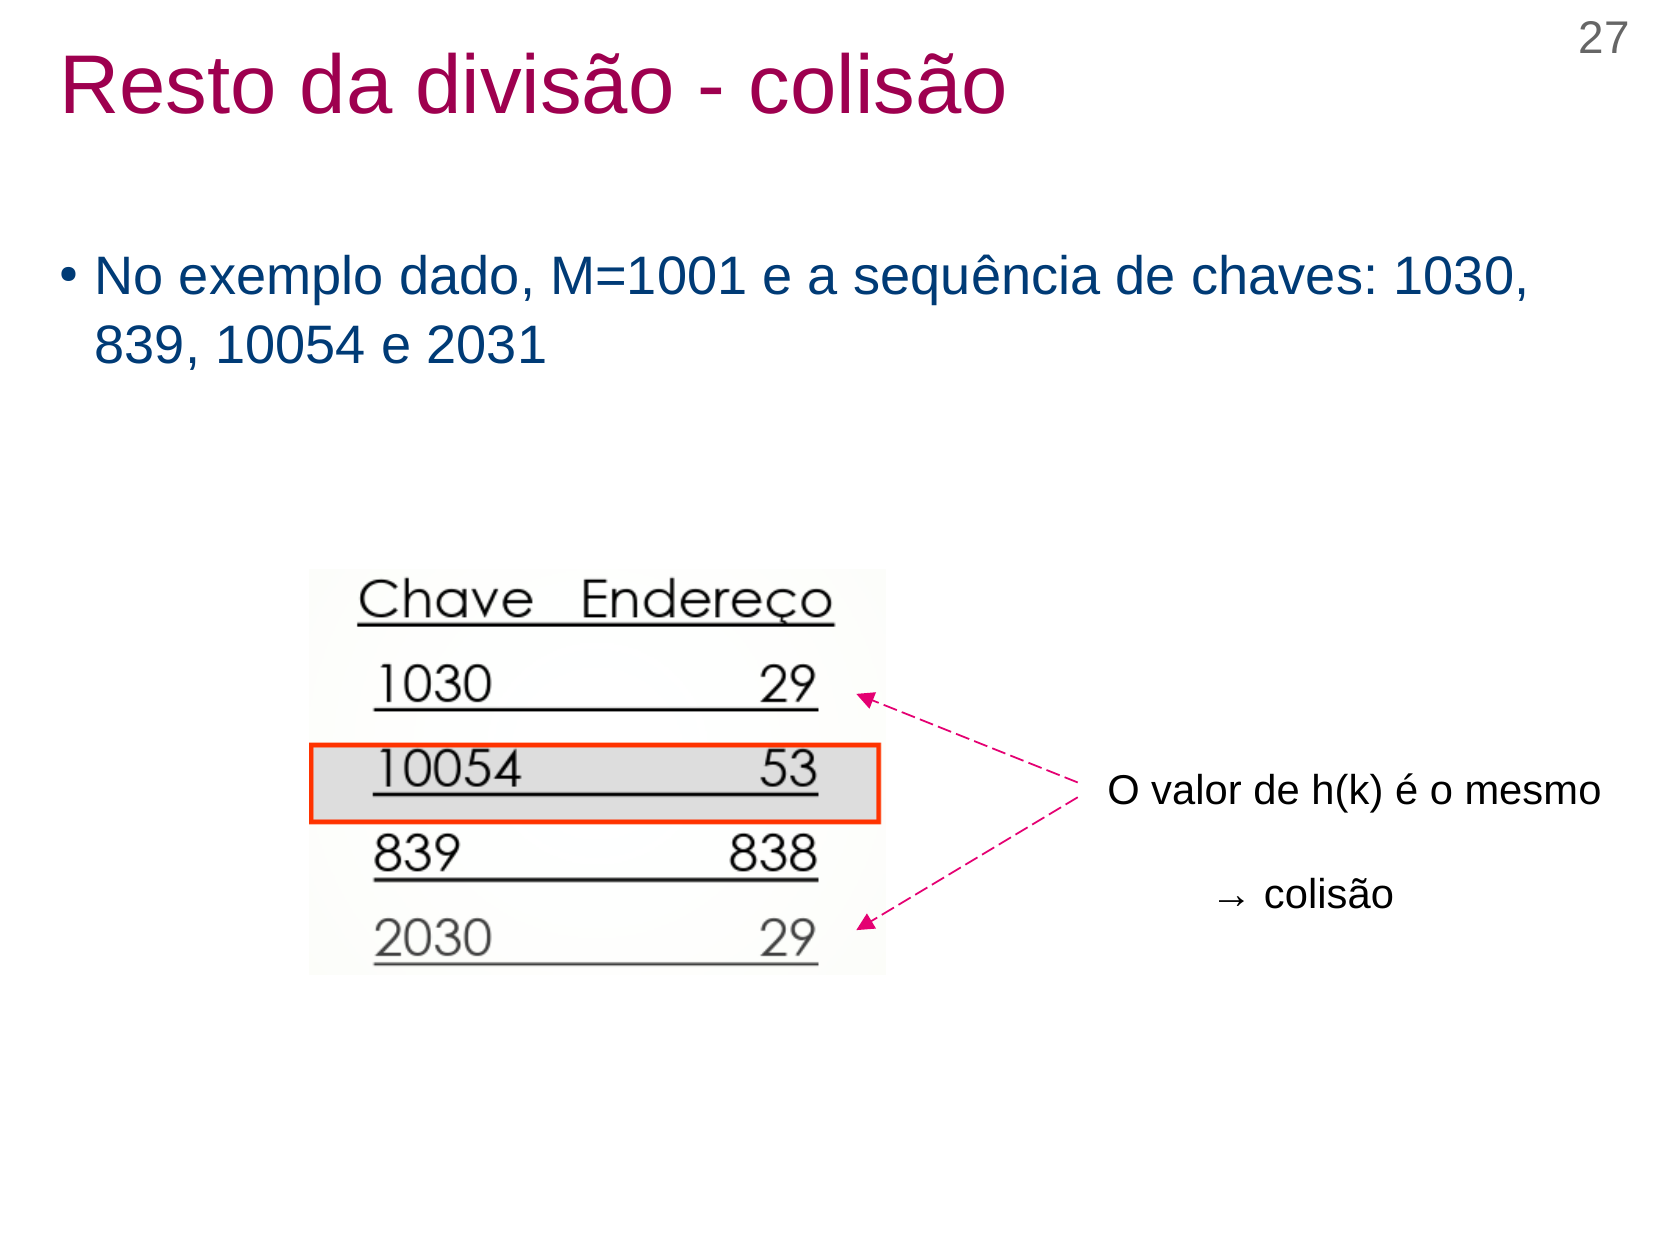

27
# Resto da divisão - colisão
No exemplo dado, M=1001 e a sequência de chaves: 1030, 839, 10054 e 2031
O valor de h(k) é o mesmo
→ colisão